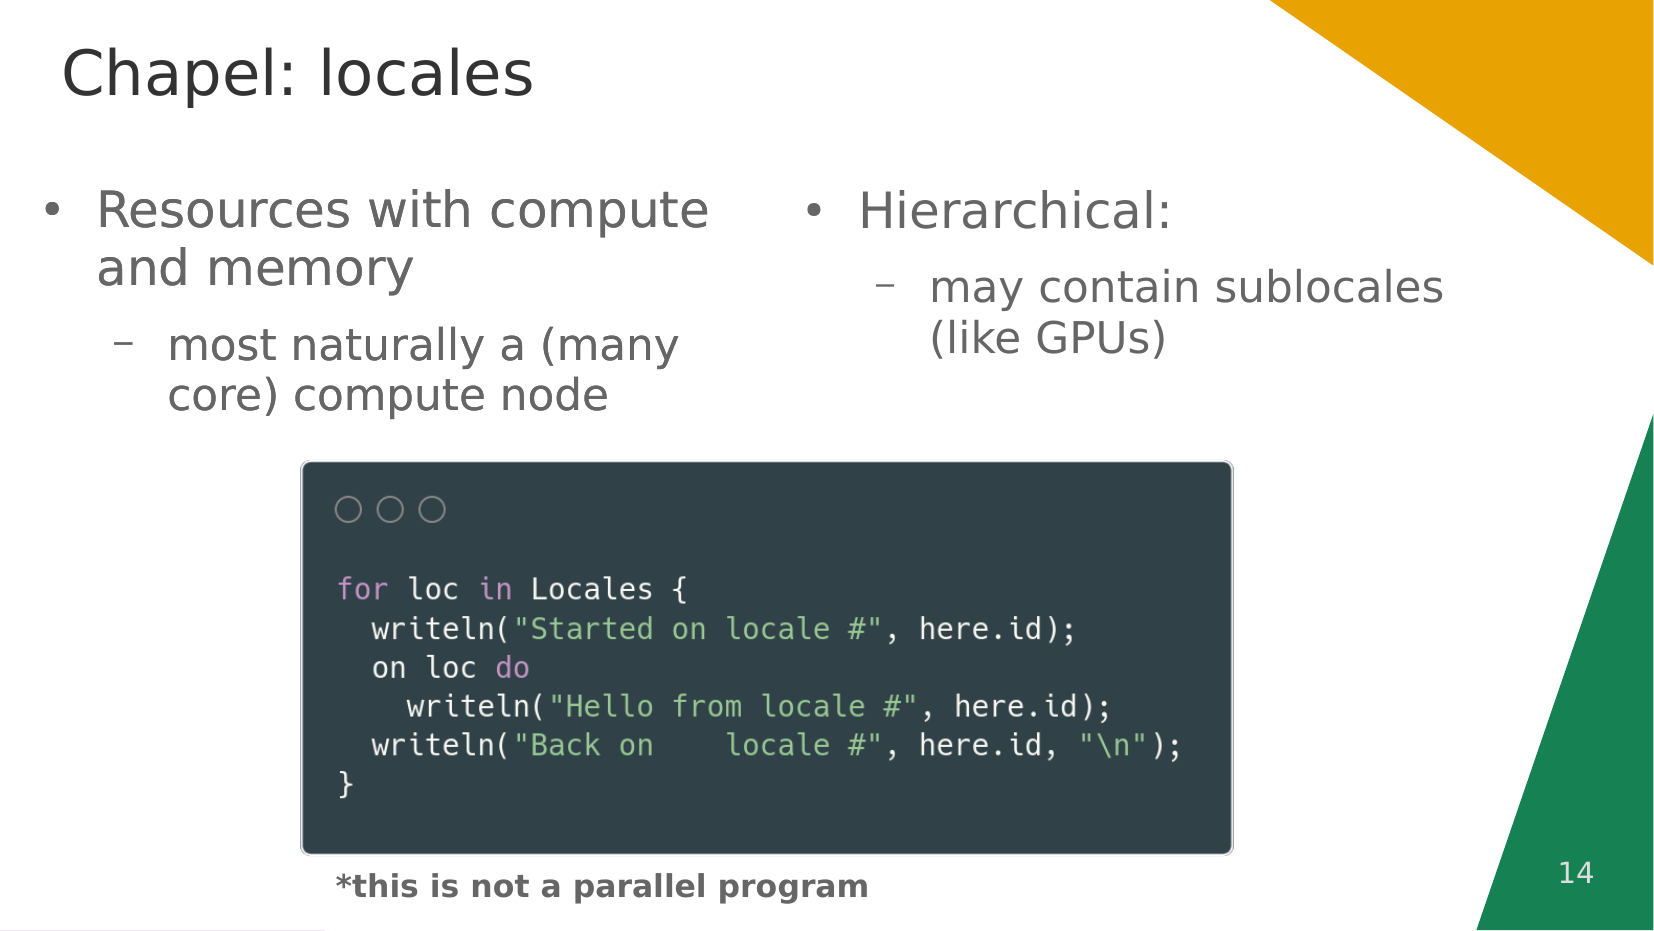

# Chapel: locales
Resources with compute and memory
most naturally a (many core) compute node
Resources with compute and memory
most naturally a (many core) compute node
Hierarchical:
may contain sublocales (like GPUs)
14
*this is not a parallel program